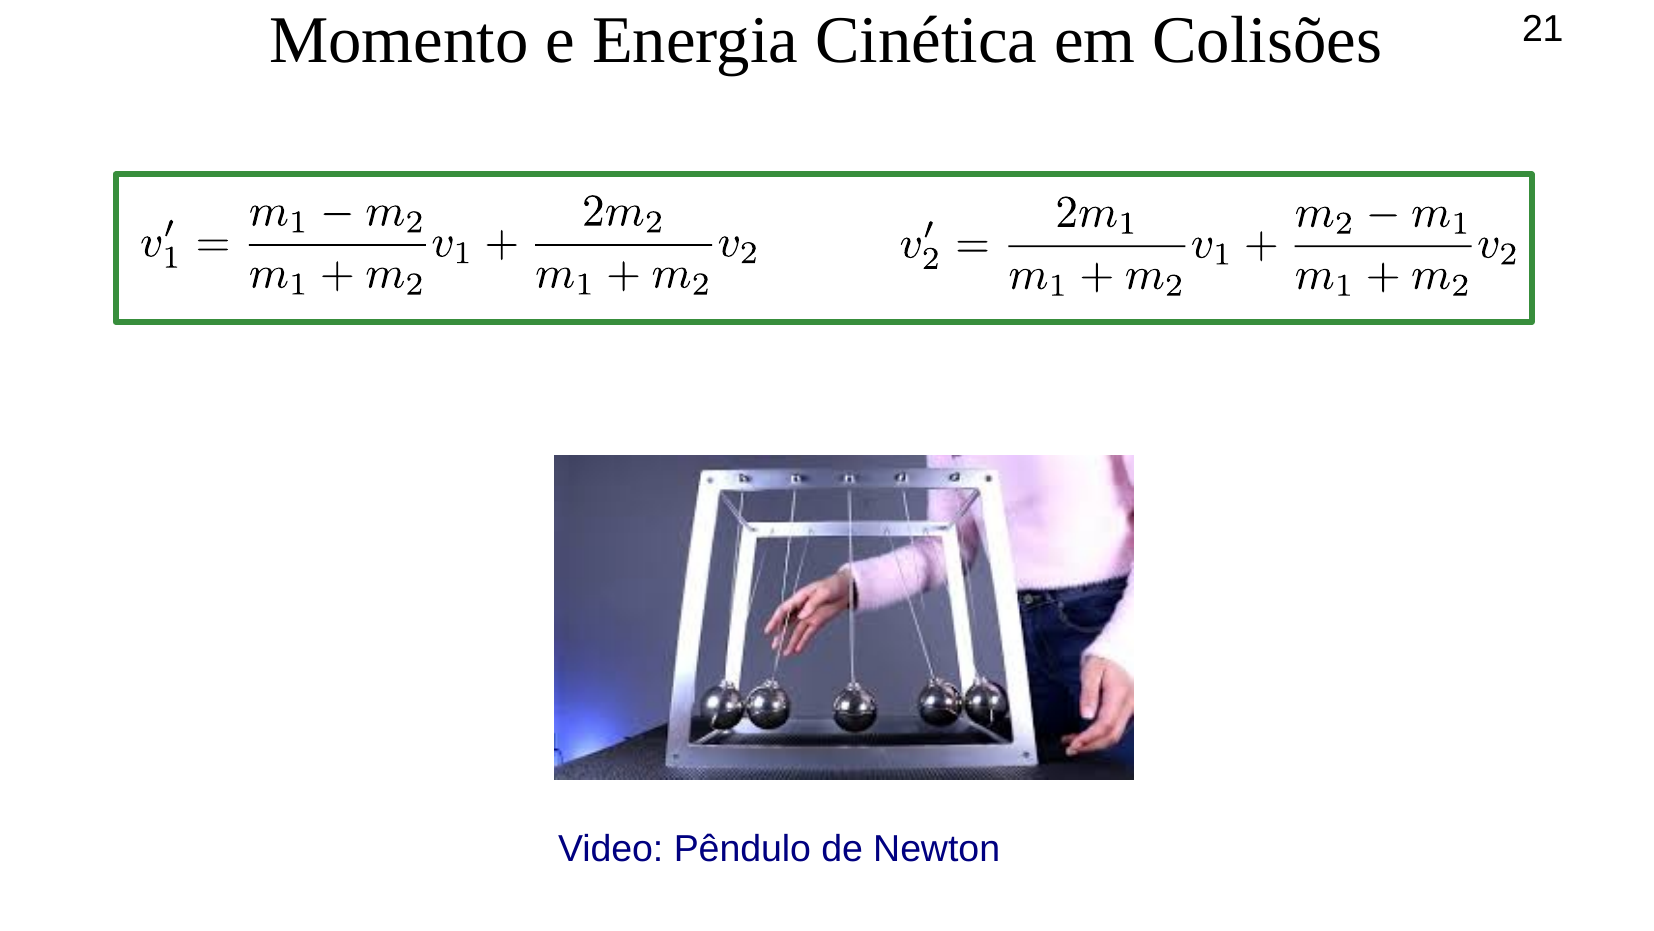

Momento e Energia Cinética em Colisões
Video: Pêndulo de Newton